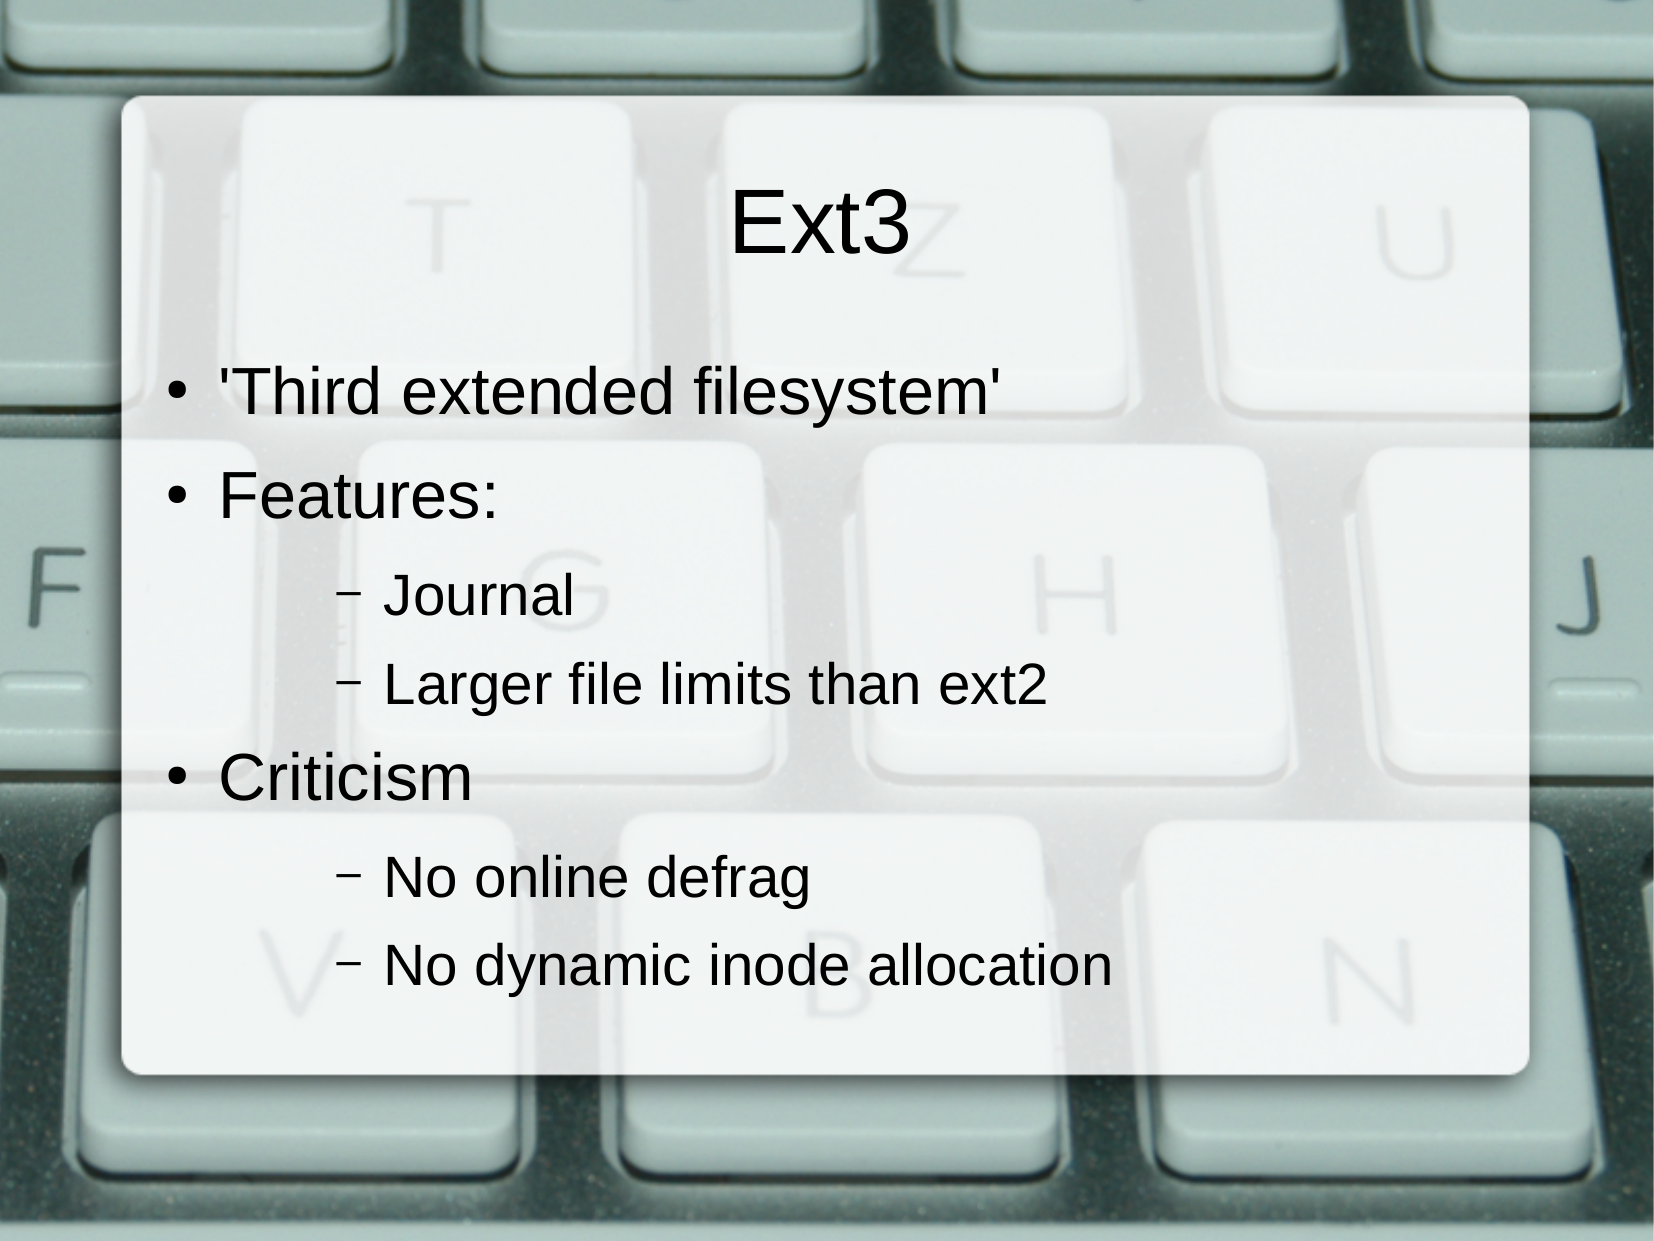

# Ext3
'Third extended filesystem'
Features:
Journal
Larger file limits than ext2
Criticism
No online defrag
No dynamic inode allocation